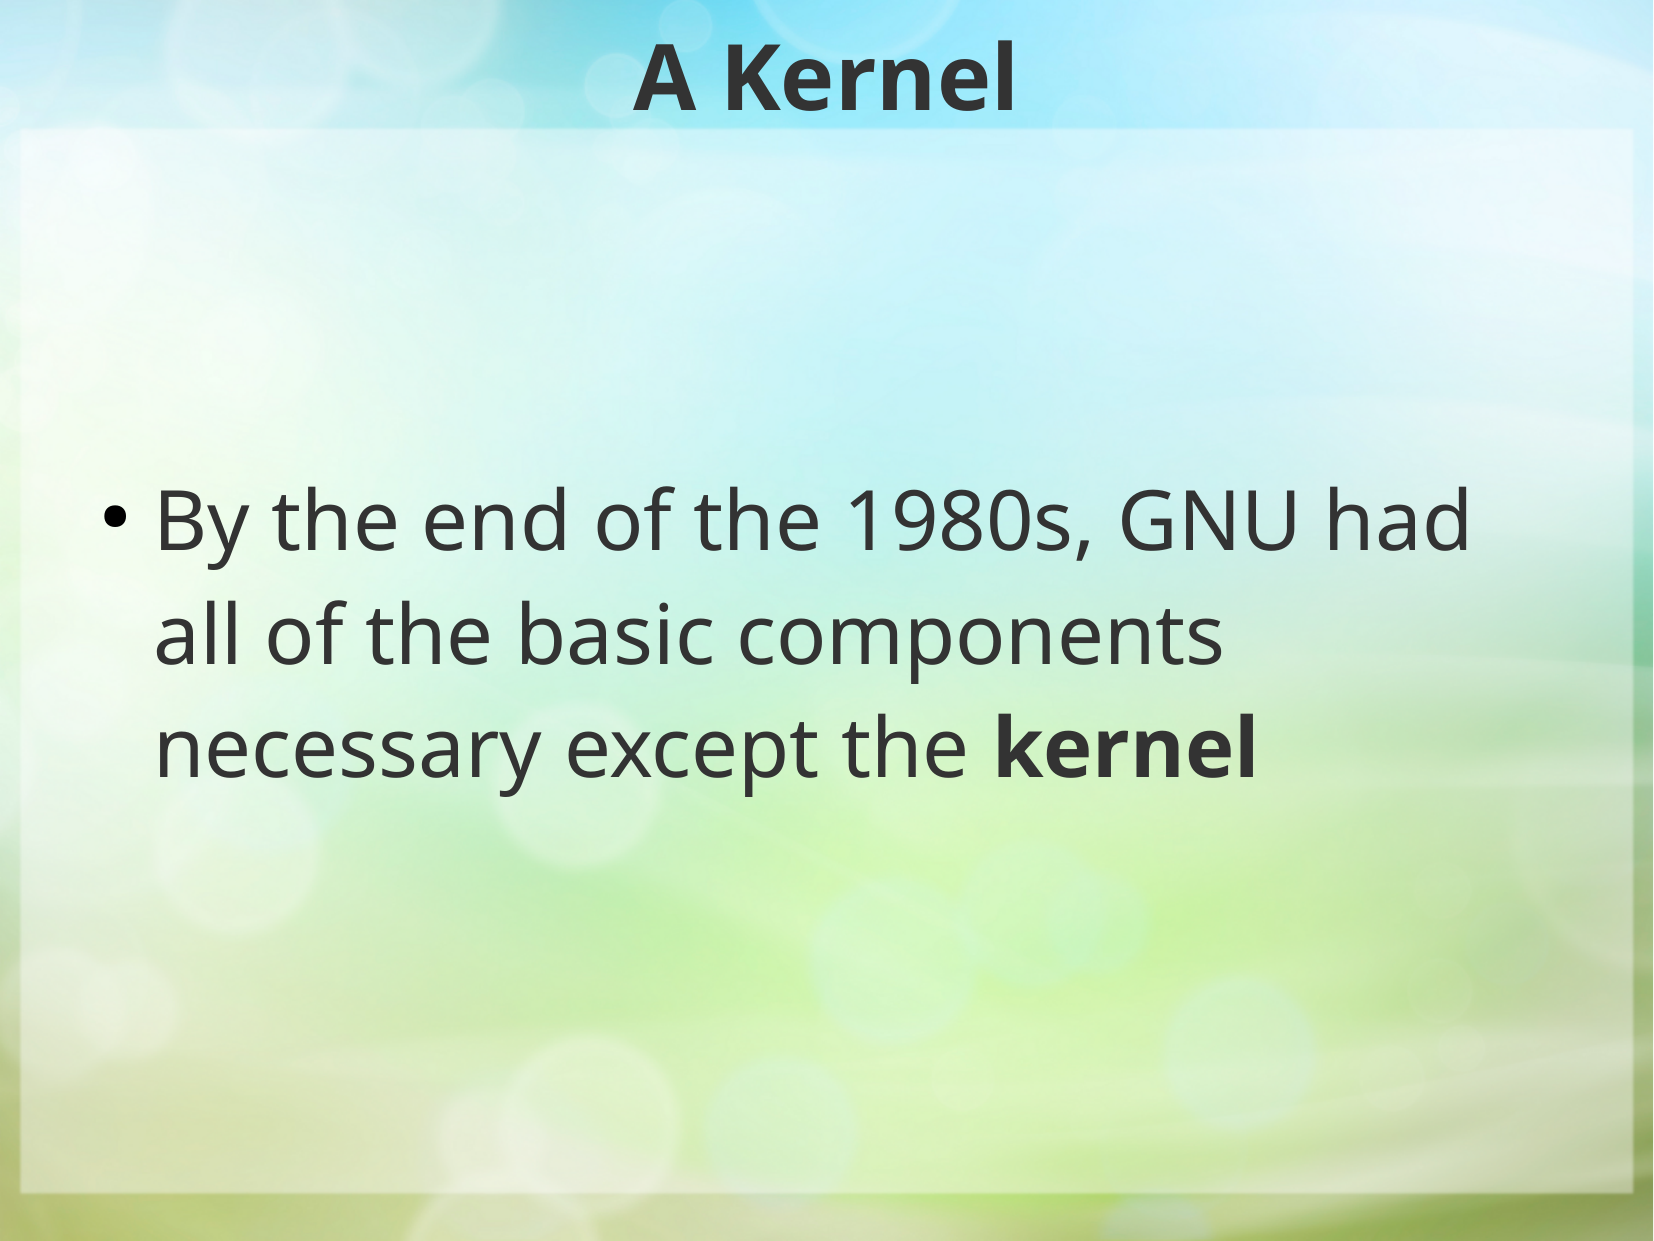

# A Kernel
By the end of the 1980s, GNU had all of the basic components necessary except the kernel